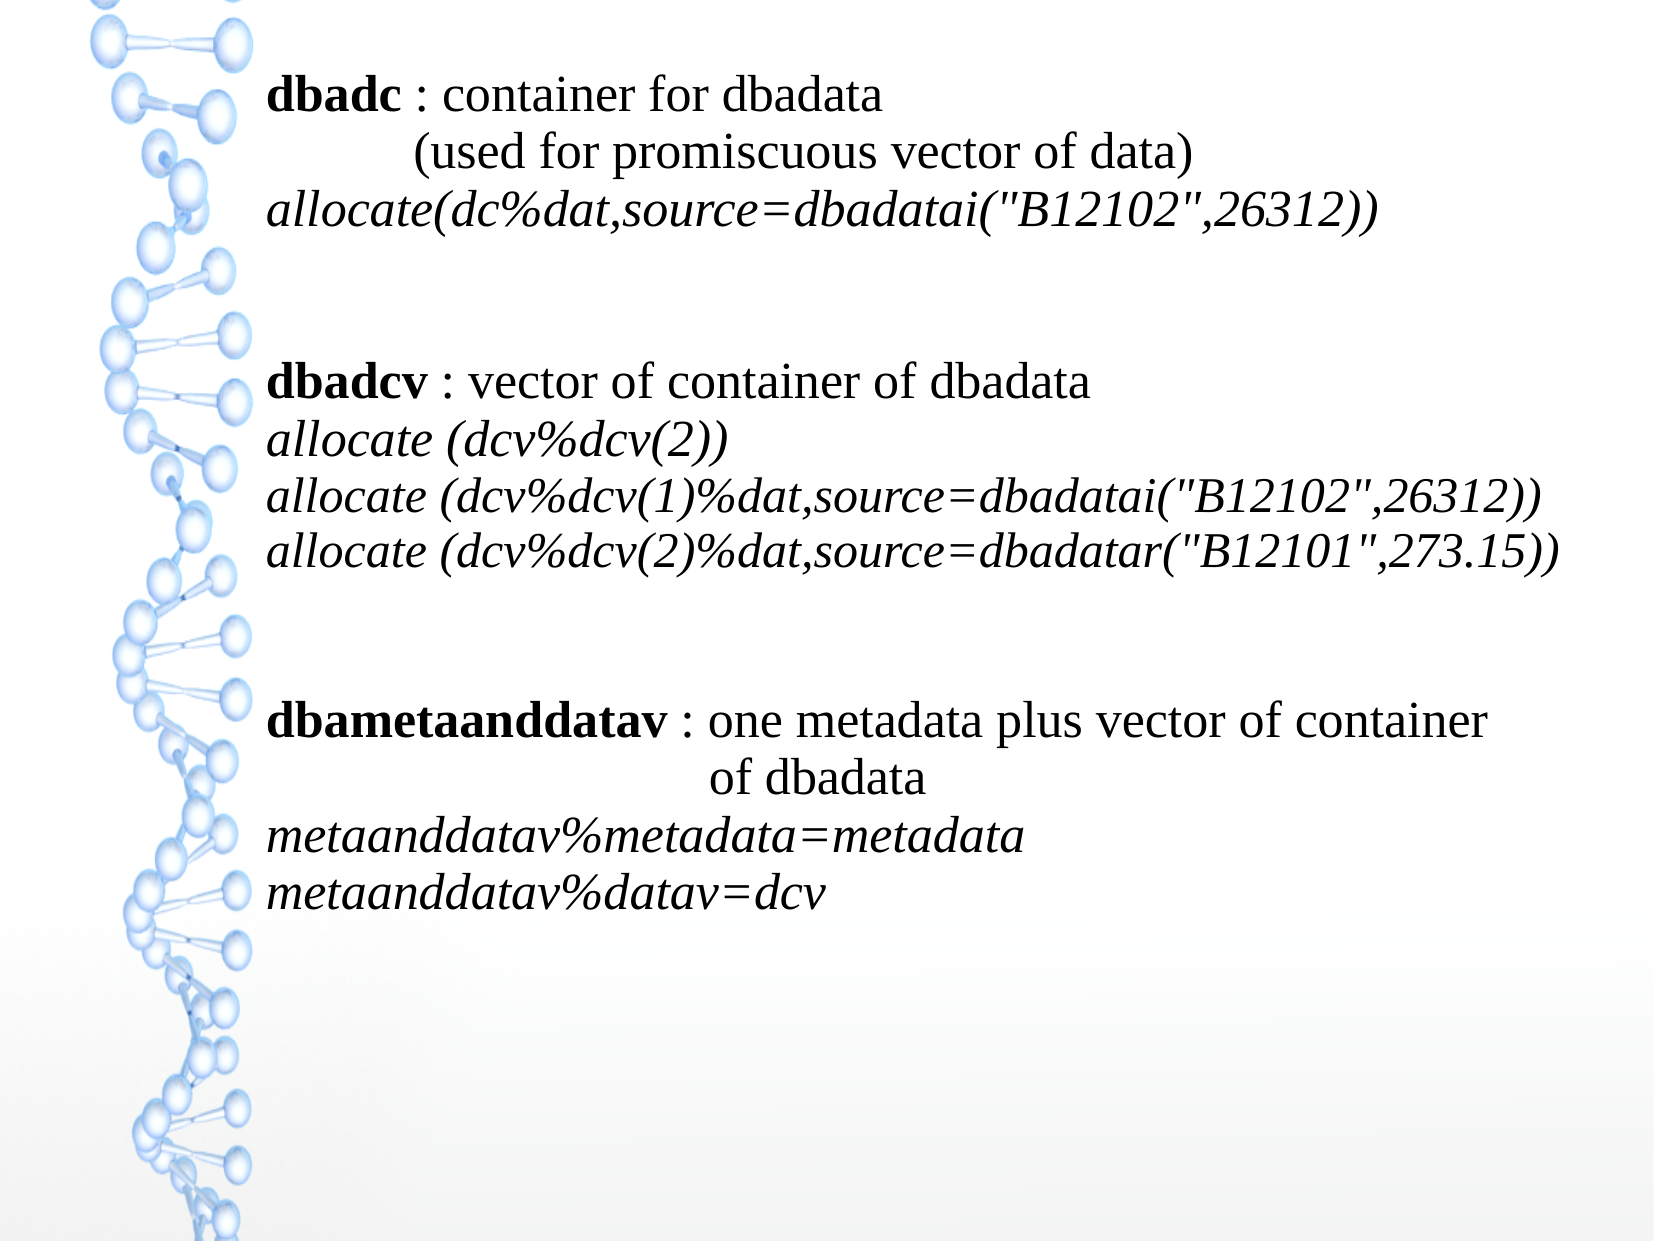

# dbadc : container for dbadata
		(used for promiscuous vector of data)
allocate(dc%dat,source=dbadatai("B12102",26312))
dbadcv : vector of container of dbadata
allocate (dcv%dcv(2))
allocate (dcv%dcv(1)%dat,source=dbadatai("B12102",26312))
allocate (dcv%dcv(2)%dat,source=dbadatar("B12101",273.15))
dbametaanddatav : one metadata plus vector of container
						of dbadata
metaanddatav%metadata=metadata
metaanddatav%datav=dcv